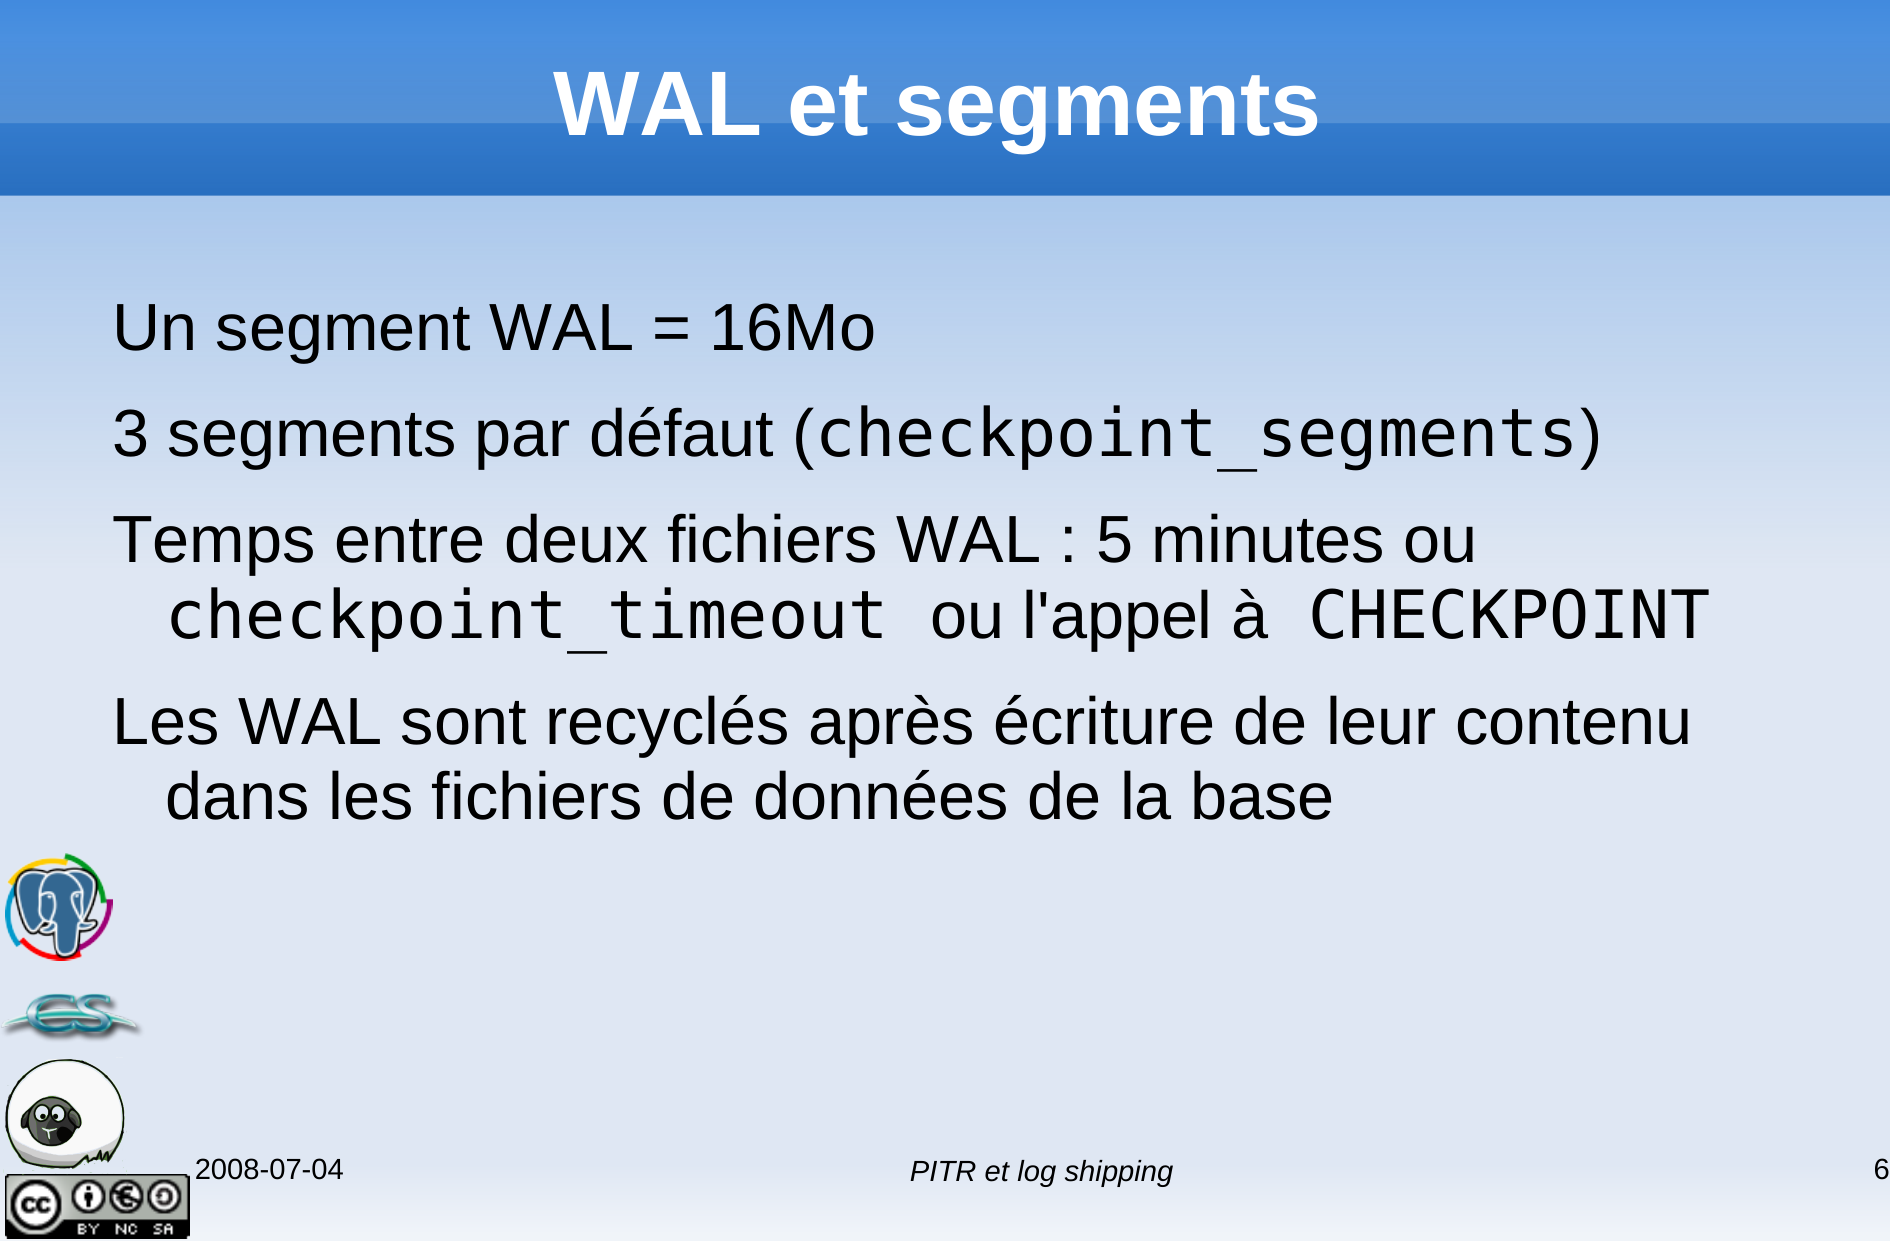

# WAL et segments
Un segment WAL = 16Mo
3 segments par défaut (checkpoint_segments)
Temps entre deux fichiers WAL : 5 minutes ou checkpoint_timeout ou l'appel à CHECKPOINT
Les WAL sont recyclés après écriture de leur contenu dans les fichiers de données de la base
2008-07-04
6
PITR et log shipping